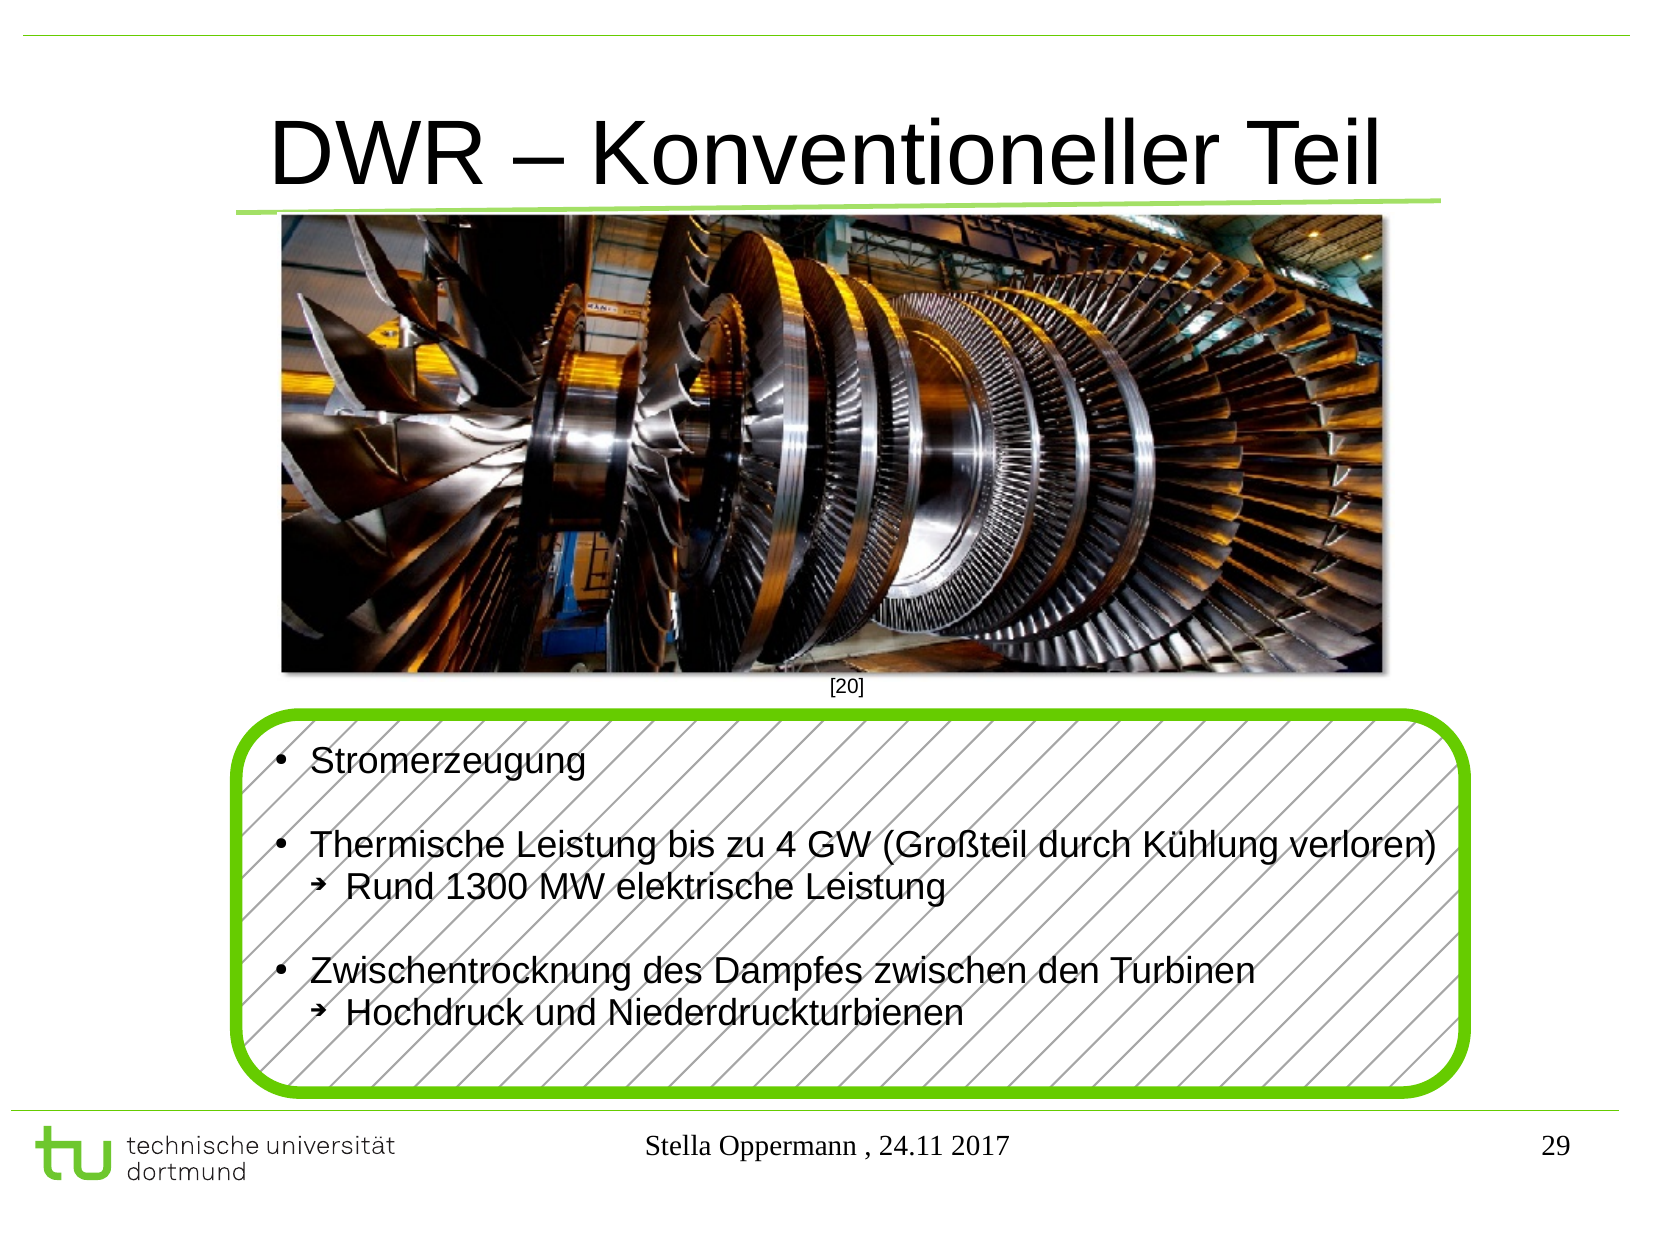

# DWR – Konventioneller Teil
[20]
Stromerzeugung
Thermische Leistung bis zu 4 GW (Großteil durch Kühlung verloren)
Rund 1300 MW elektrische Leistung
Zwischentrocknung des Dampfes zwischen den Turbinen
Hochdruck und Niederdruckturbienen
Stella Oppermann , 24.11 2017
29